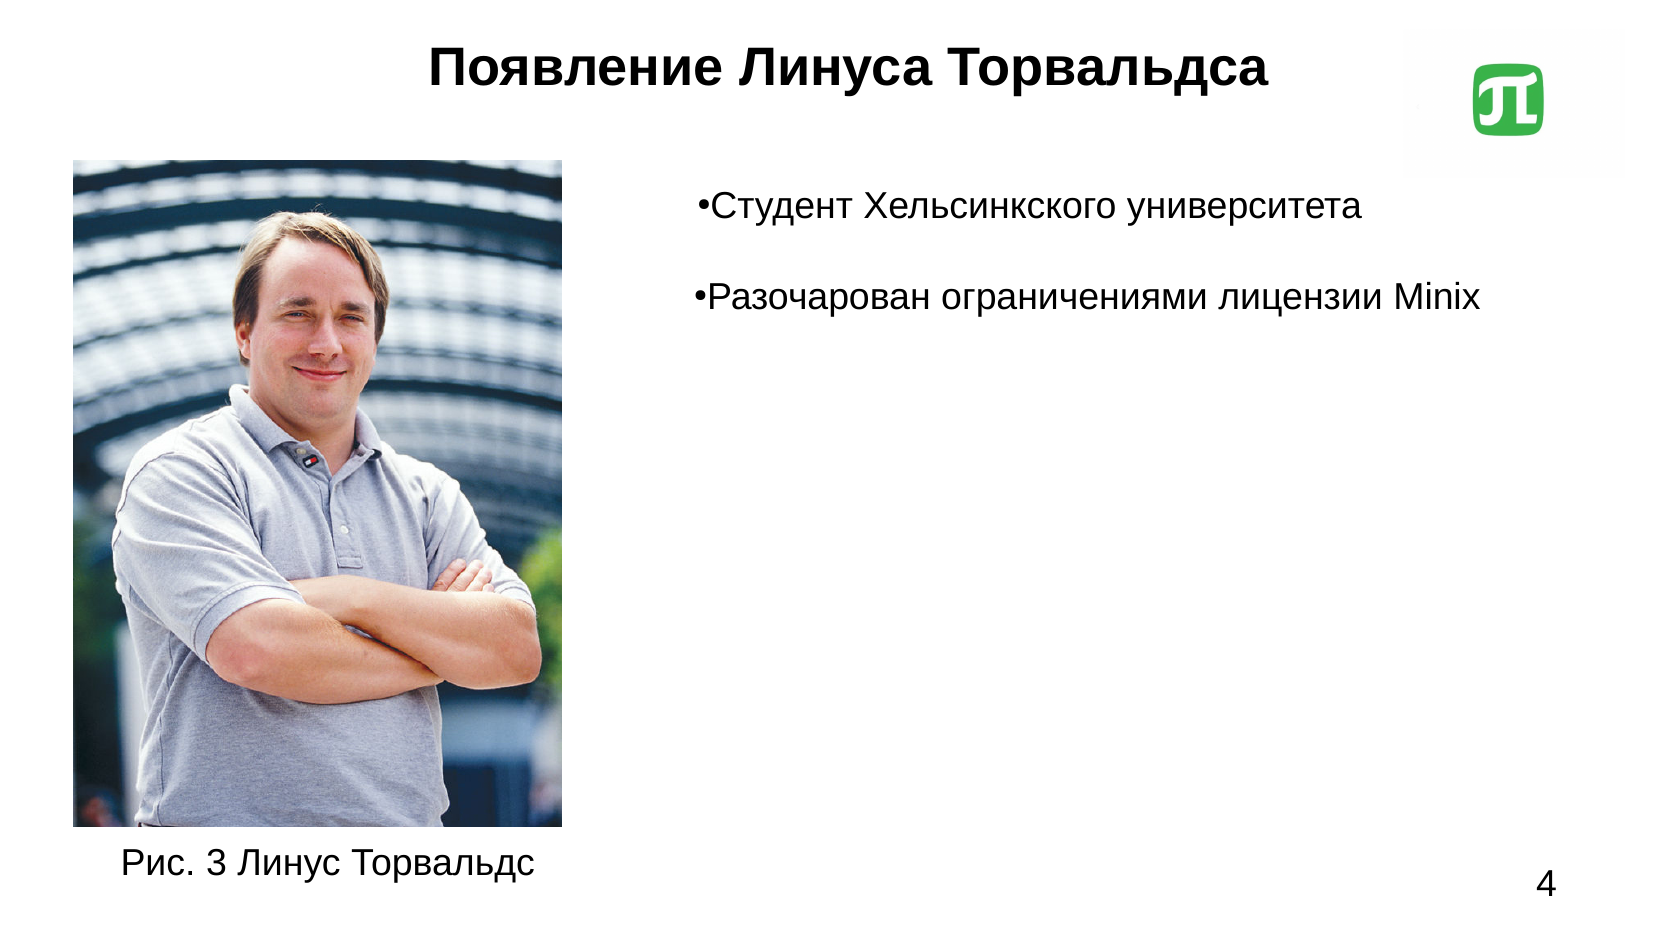

Появление Линуса Торвальдса
Студент Хельсинкского университета
Разочарован ограничениями лицензии Minix
Рис. 3 Линус Торвальдс